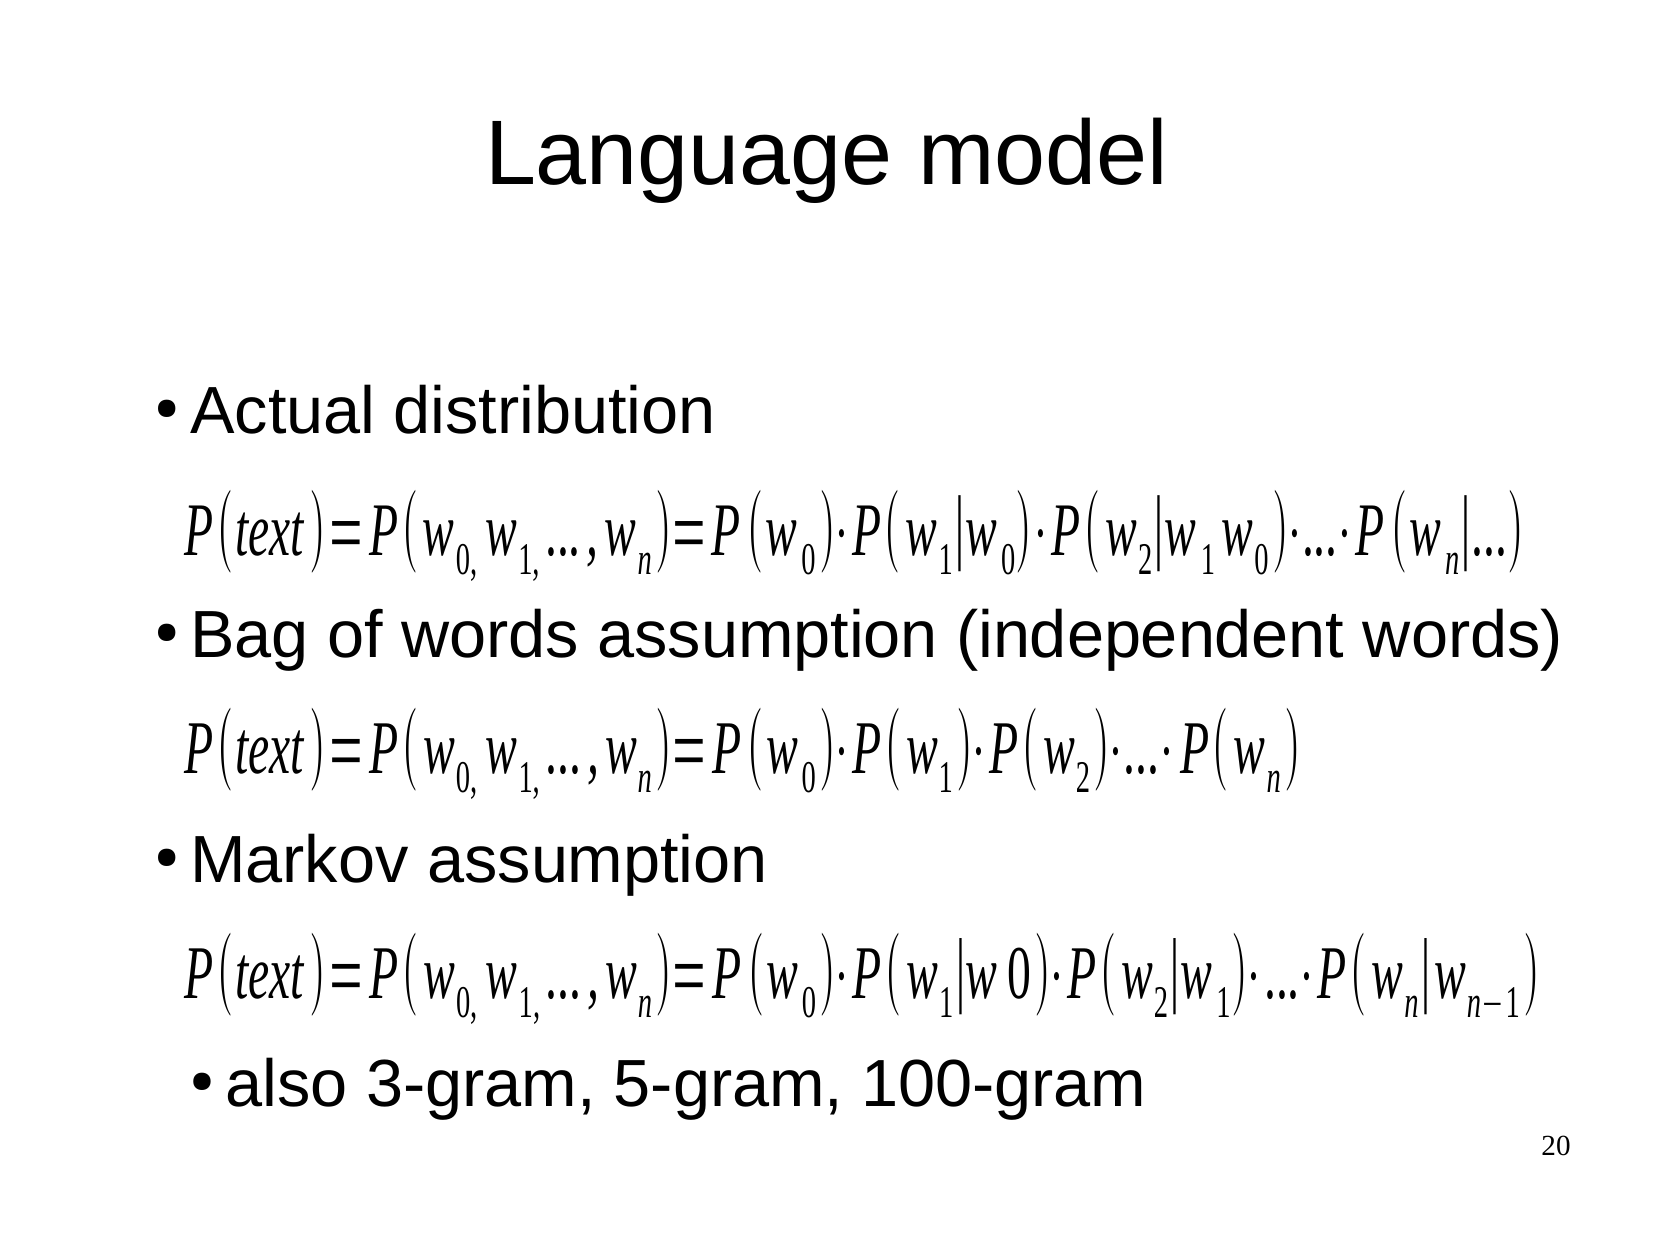

# Language model
Actual distribution
Bag of words assumption (independent words)
Markov assumption
also 3-gram, 5-gram, 100-gram
20